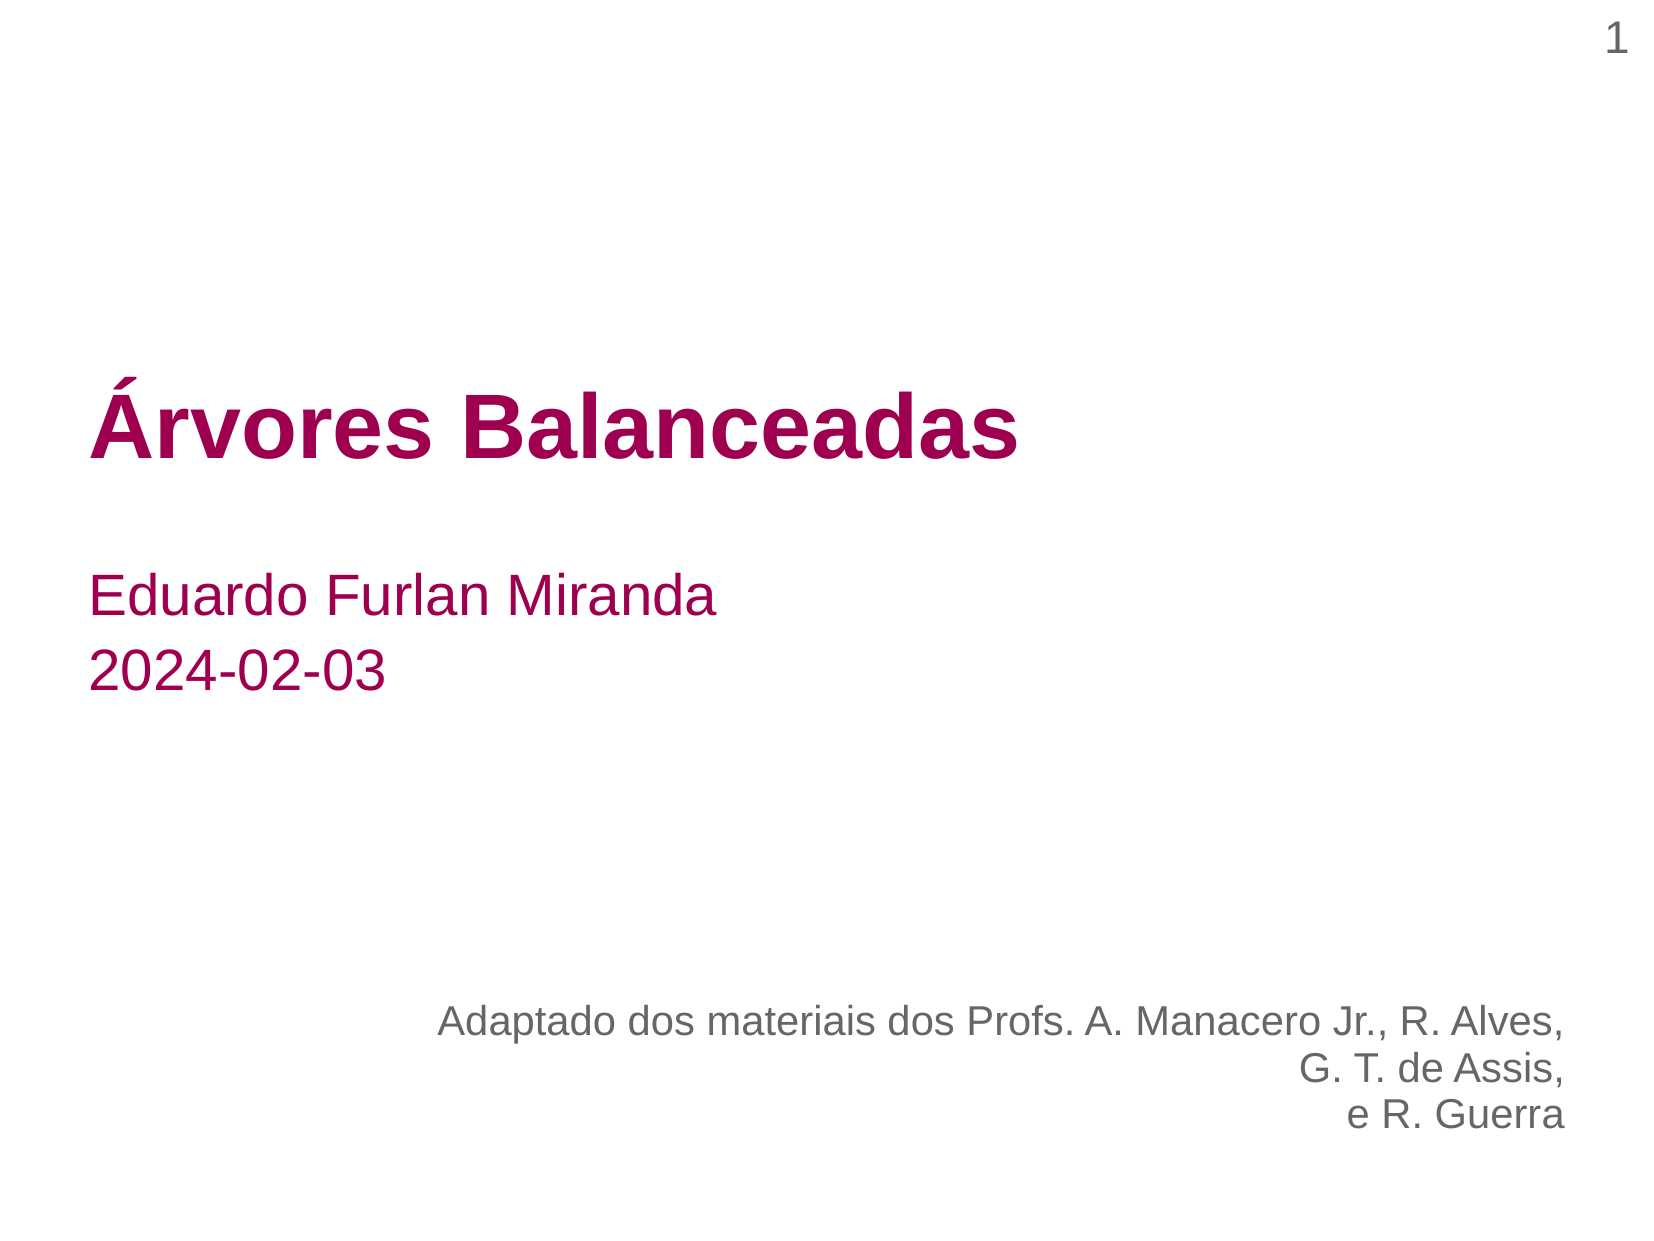

1
# Árvores Balanceadas Eduardo Furlan Miranda 2024-02-03
Adaptado dos materiais dos Profs. A. Manacero Jr., R. Alves,
 G. T. de Assis,
 e R. Guerra